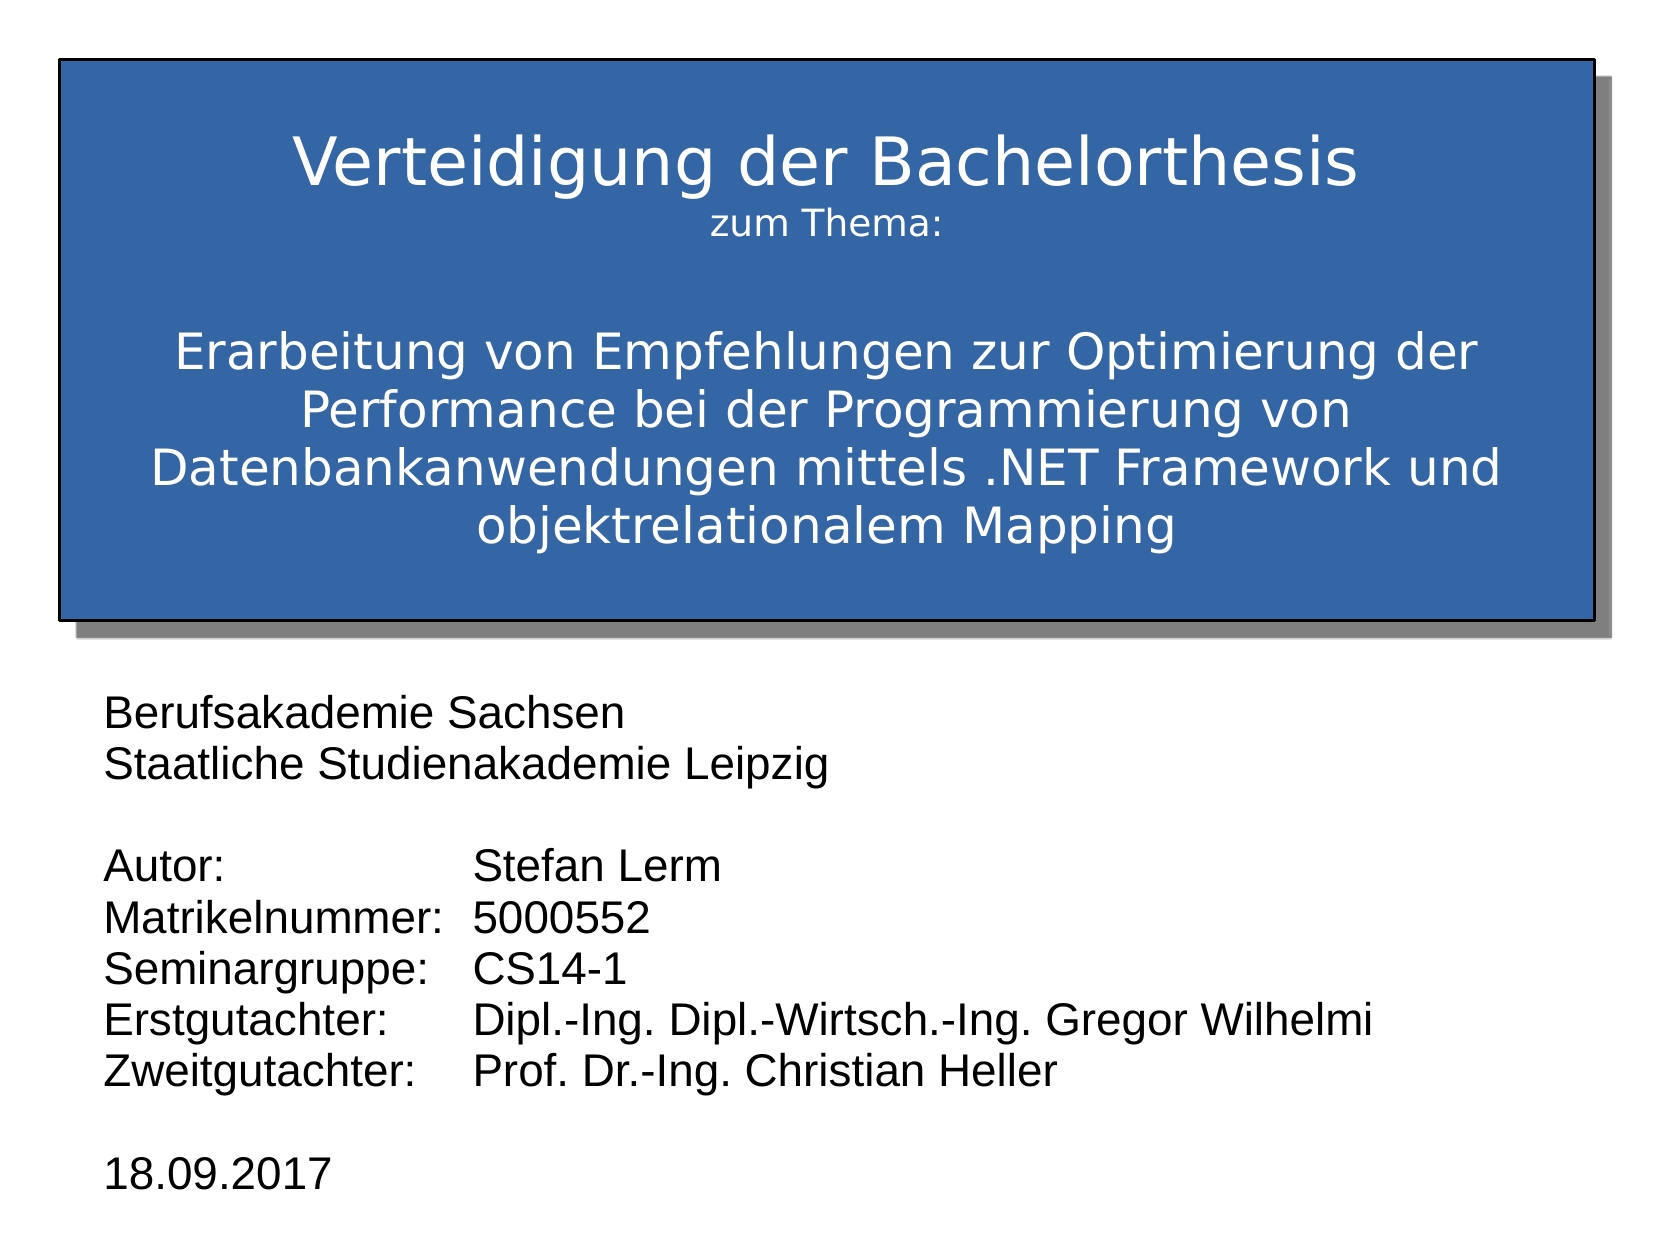

# Verteidigung der Bachelorthesis zum Thema: Erarbeitung von Empfehlungen zur Optimierung der Performance bei der Programmierung von Datenbankanwendungen mittels .NET Framework und objektrelationalem Mapping
Berufsakademie Sachsen
Staatliche Studienakademie Leipzig
Autor: 				Stefan Lerm
Matrikelnummer: 	5000552
Seminargruppe: 	CS14-1
Erstgutachter: 	Dipl.-Ing. Dipl.-Wirtsch.-Ing. Gregor Wilhelmi
Zweitgutachter: 	Prof. Dr.-Ing. Christian Heller
18.09.2017